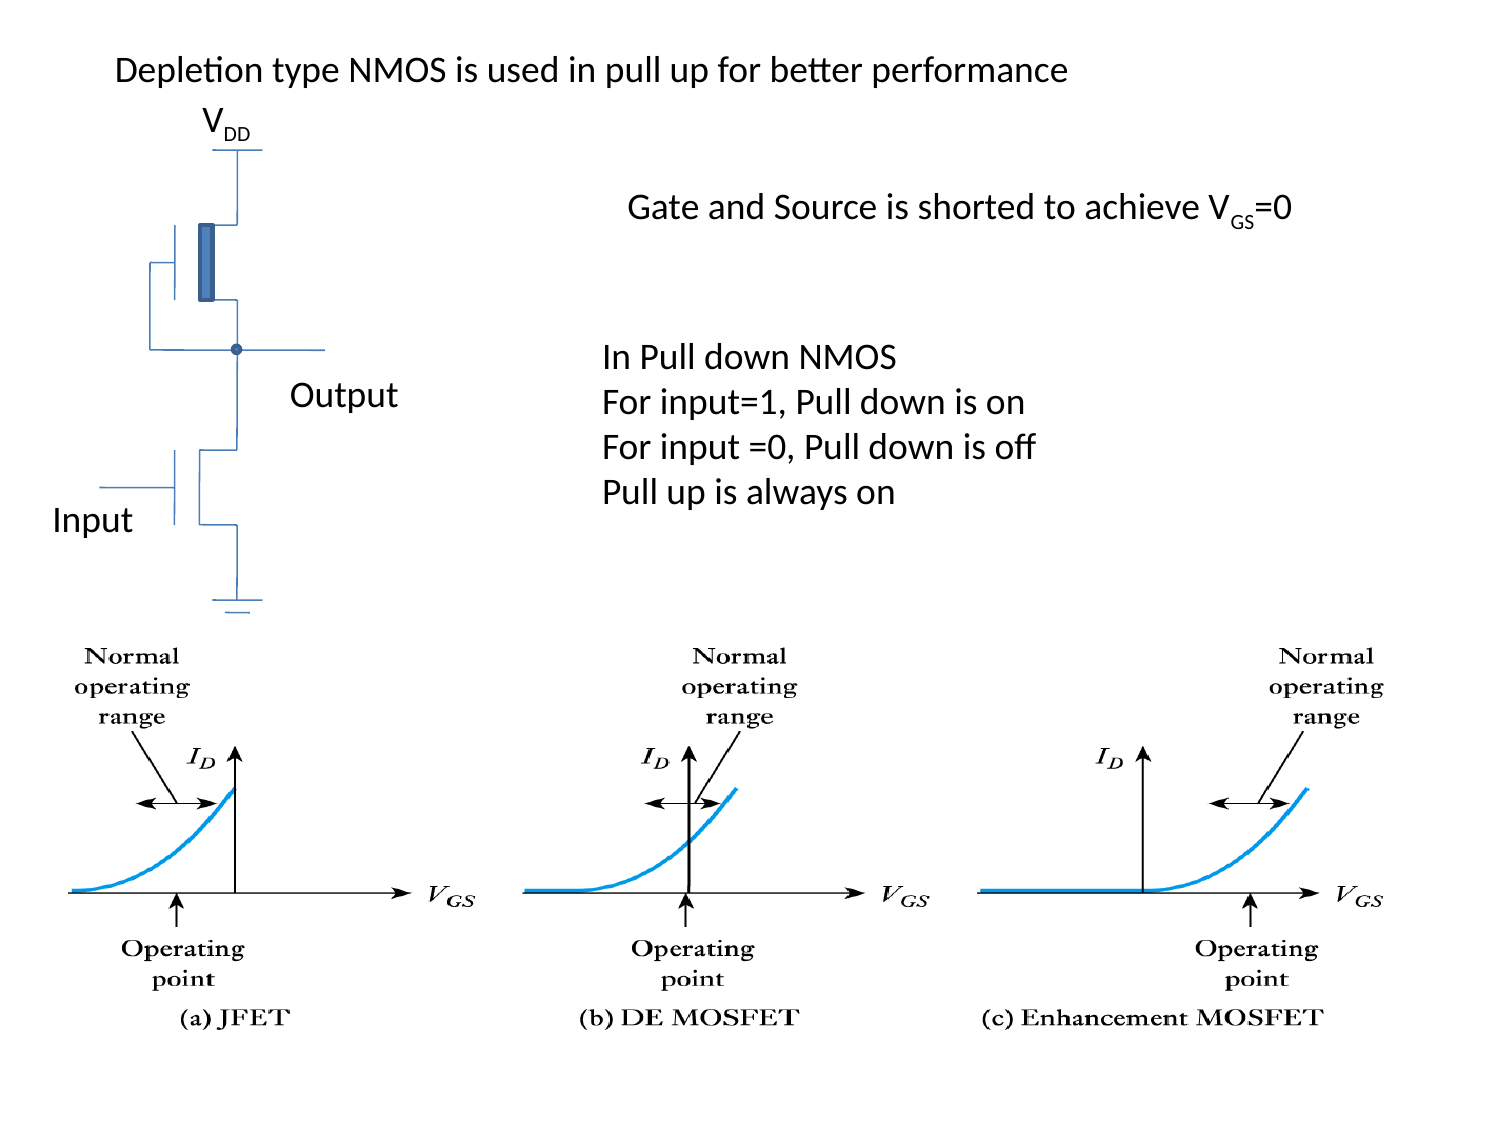

Depletion type NMOS is used in pull up for better performance
VDD
Gate and Source is shorted to achieve VGS=0
In Pull down NMOS
For input=1, Pull down is on
For input =0, Pull down is off
Pull up is always on
Output
Input